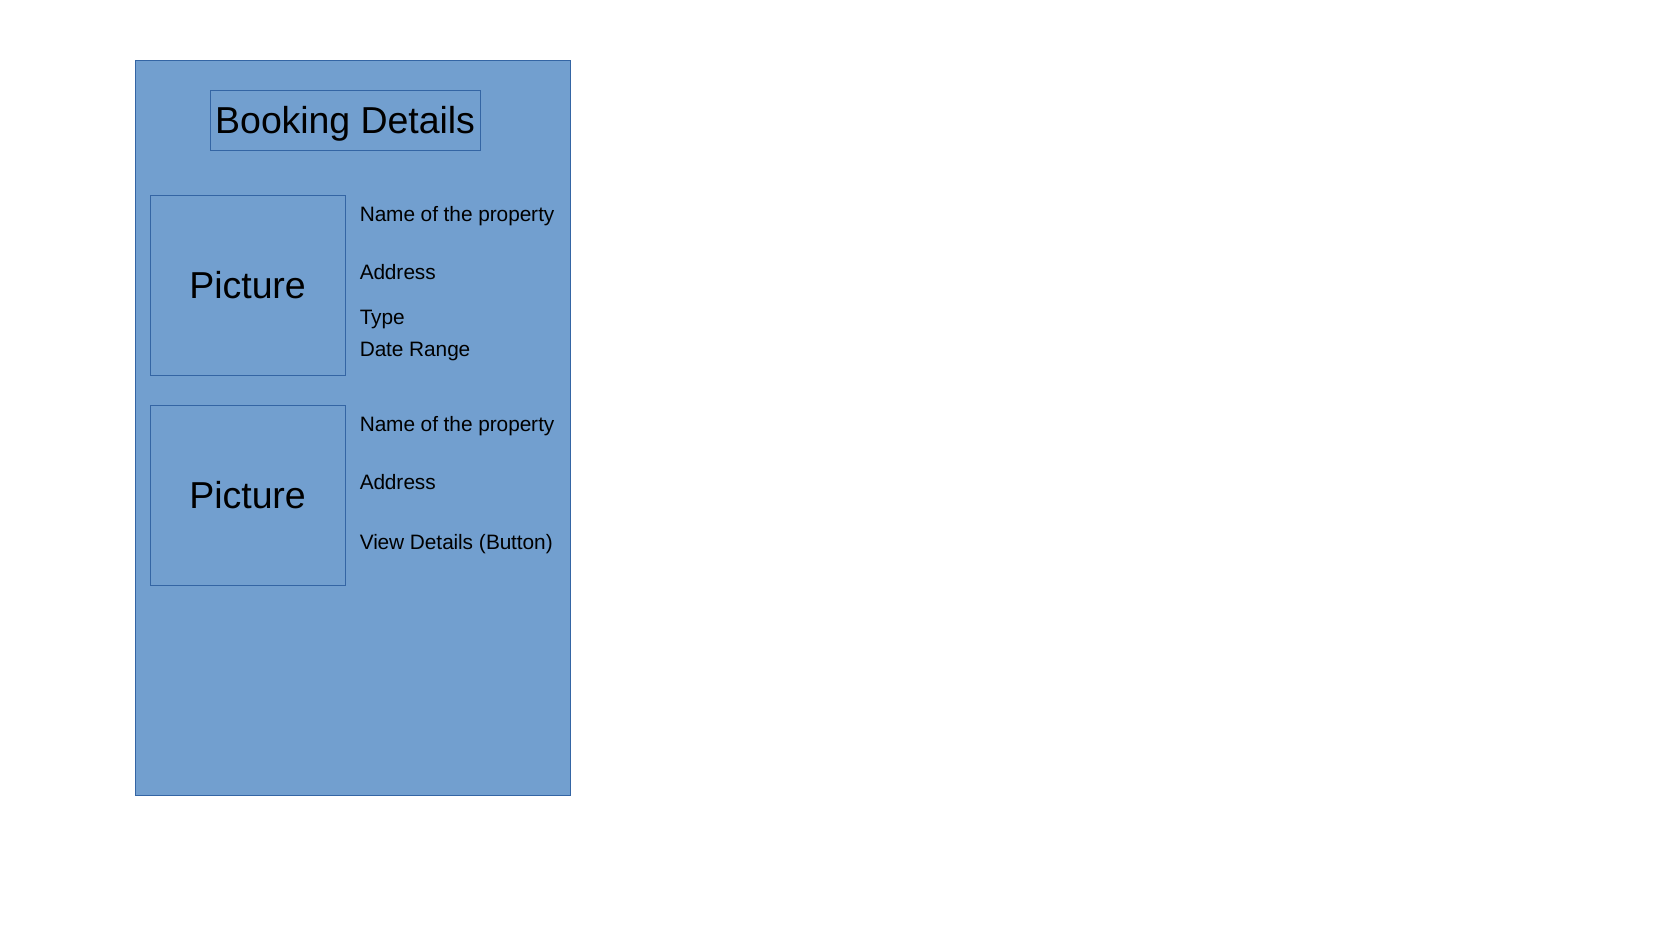

Booking Details
Picture
Name of the property
Address
Type
Date Range
Picture
Name of the property
Address
View Details (Button)